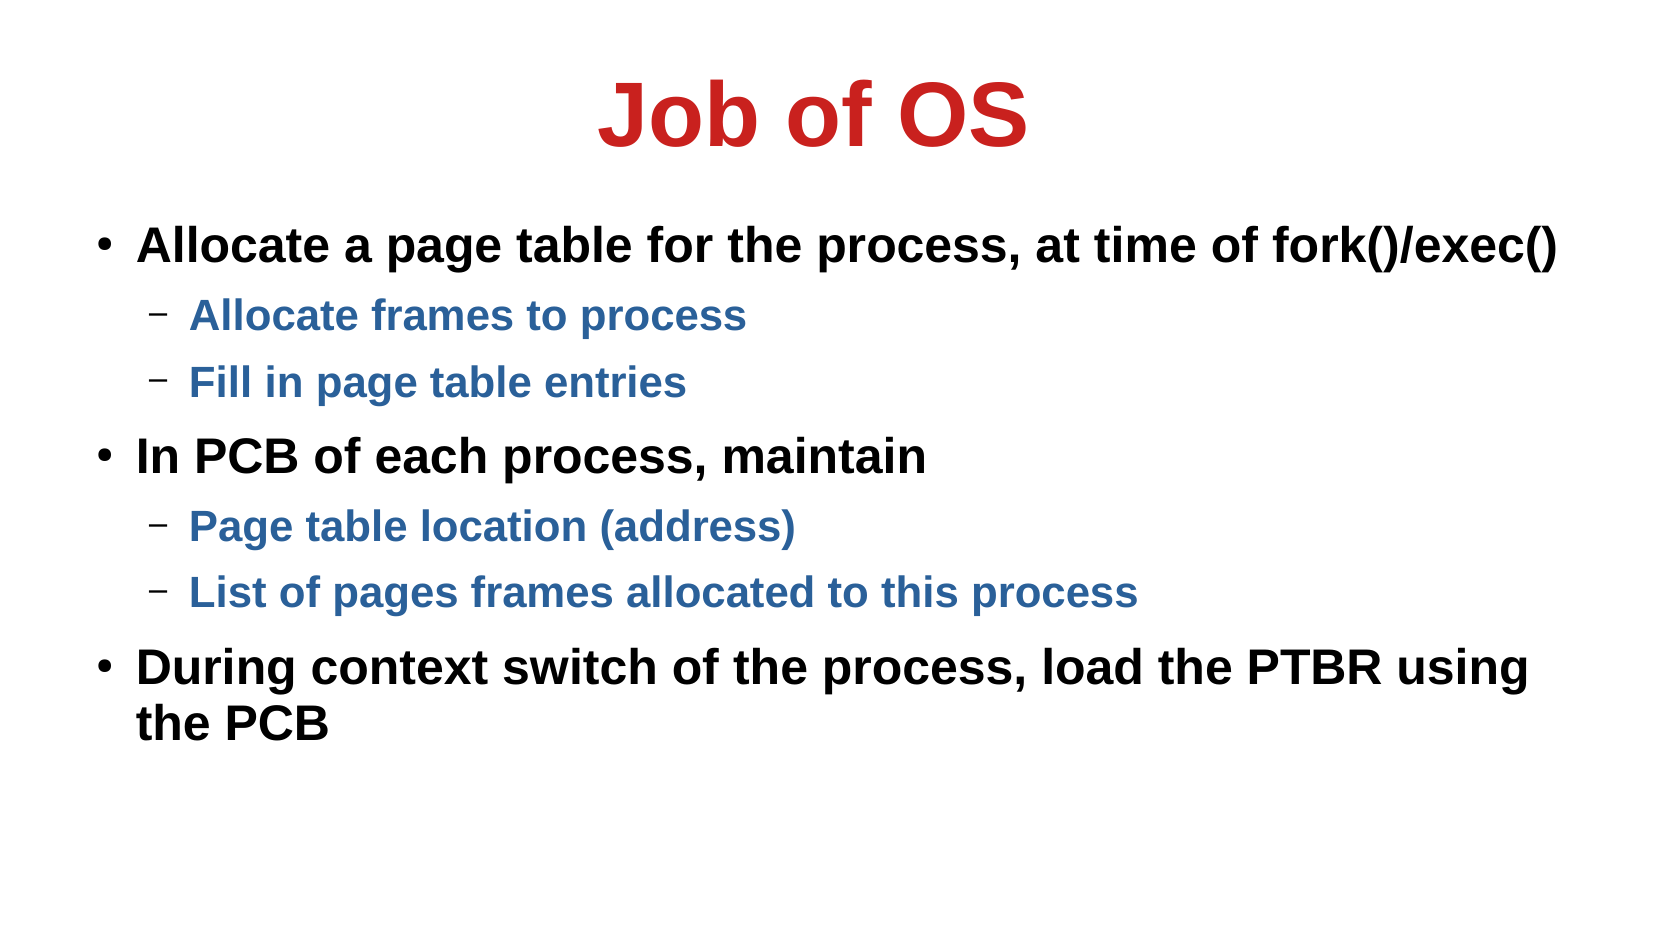

# Job of OS
Allocate a page table for the process, at time of fork()/exec()
Allocate frames to process
Fill in page table entries
In PCB of each process, maintain
Page table location (address)
List of pages frames allocated to this process
During context switch of the process, load the PTBR using the PCB